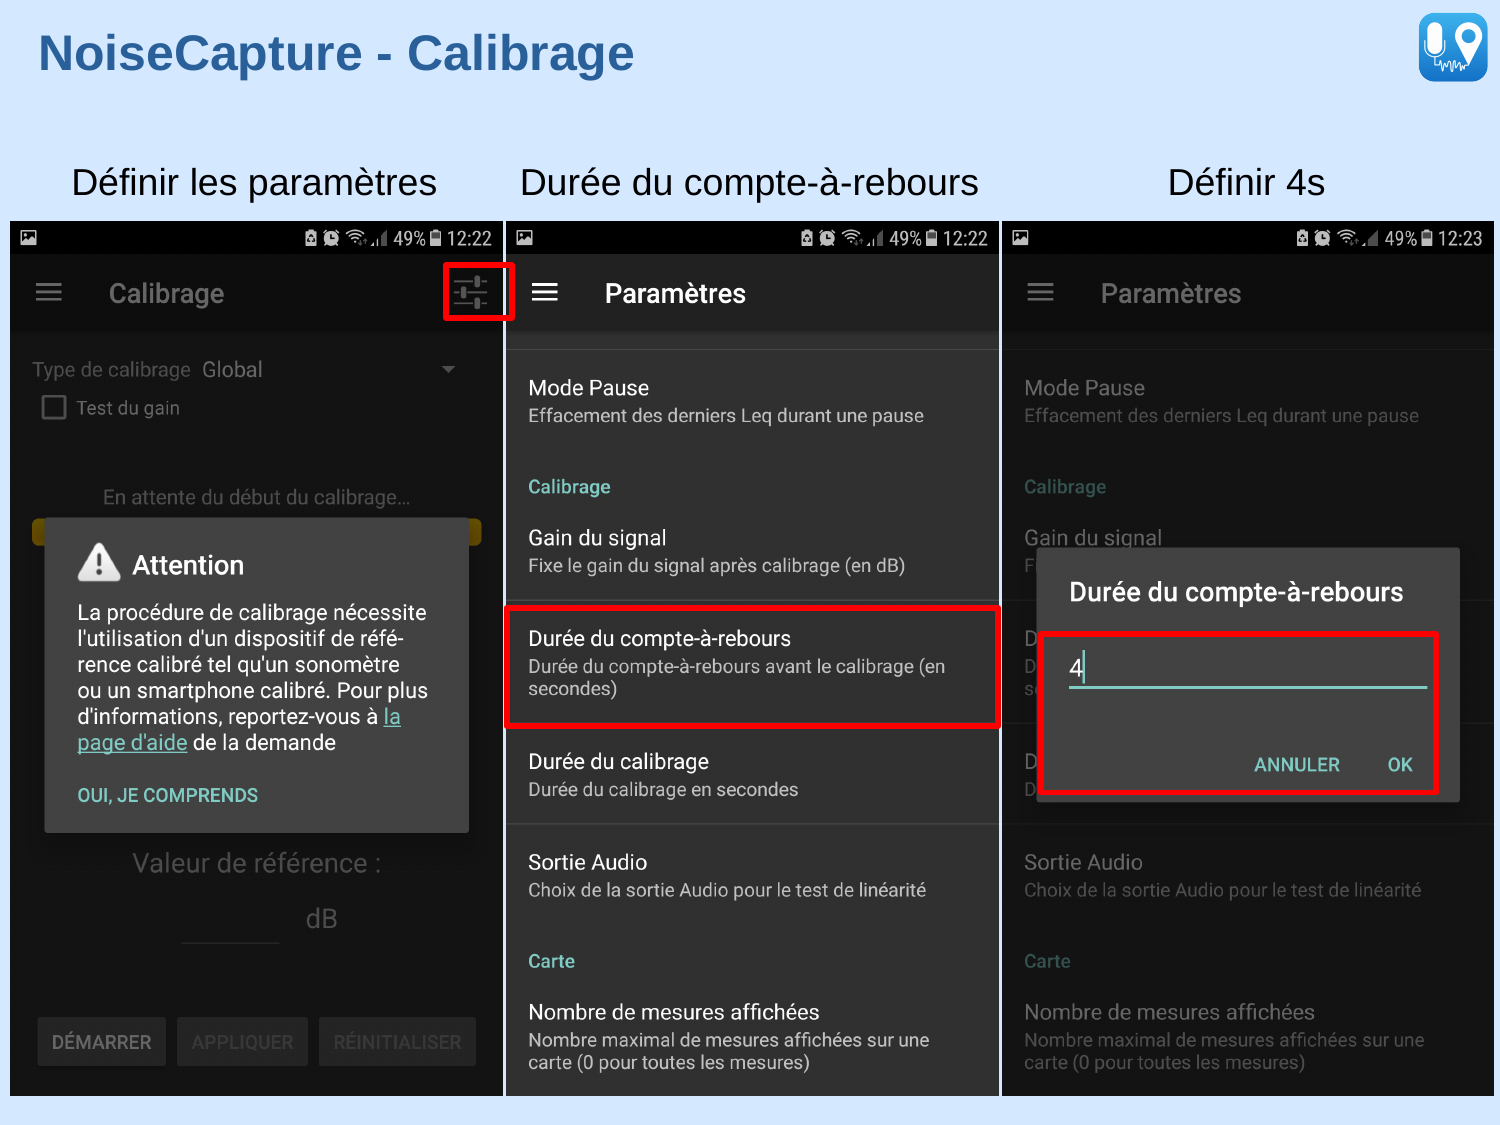

NoiseCapture - Calibrage
Définir les paramètres
Durée du compte-à-rebours
Définir 4s